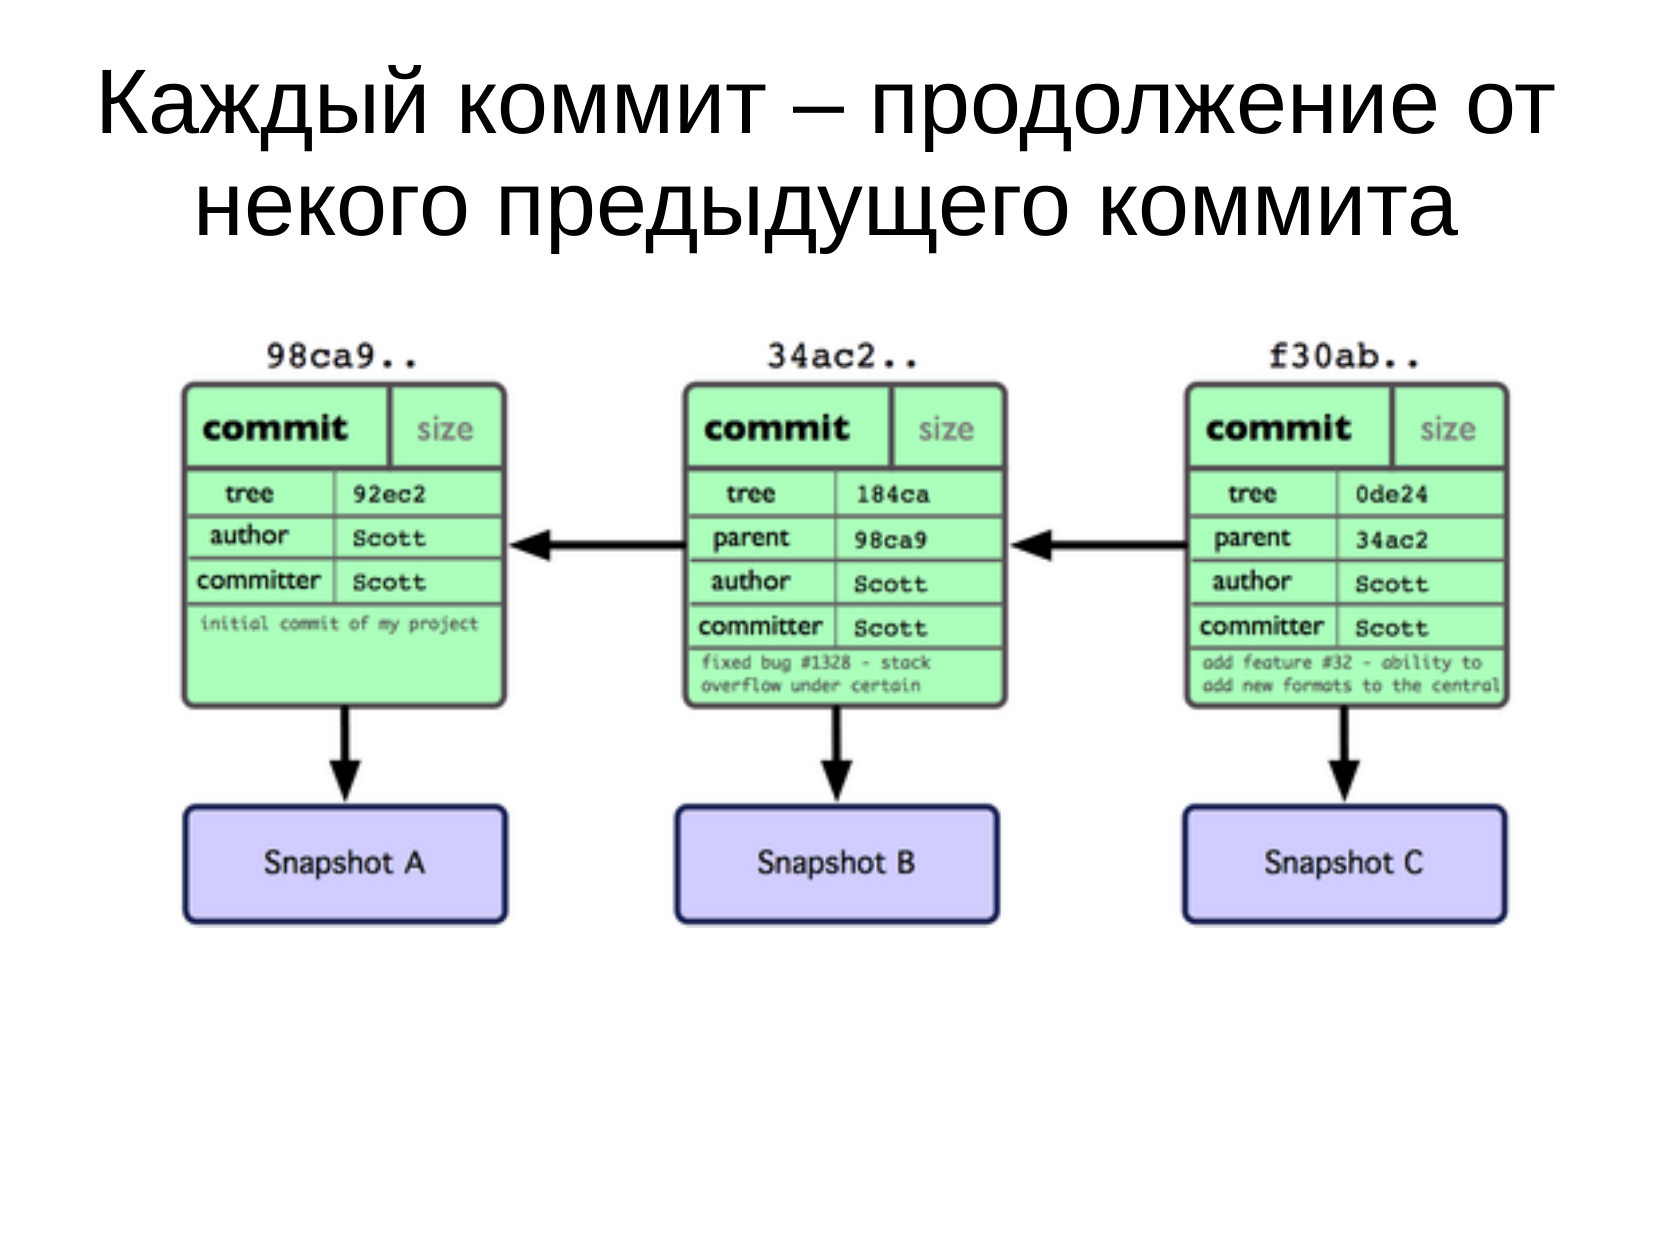

# Каждый коммит – продолжение от некого предыдущего коммита